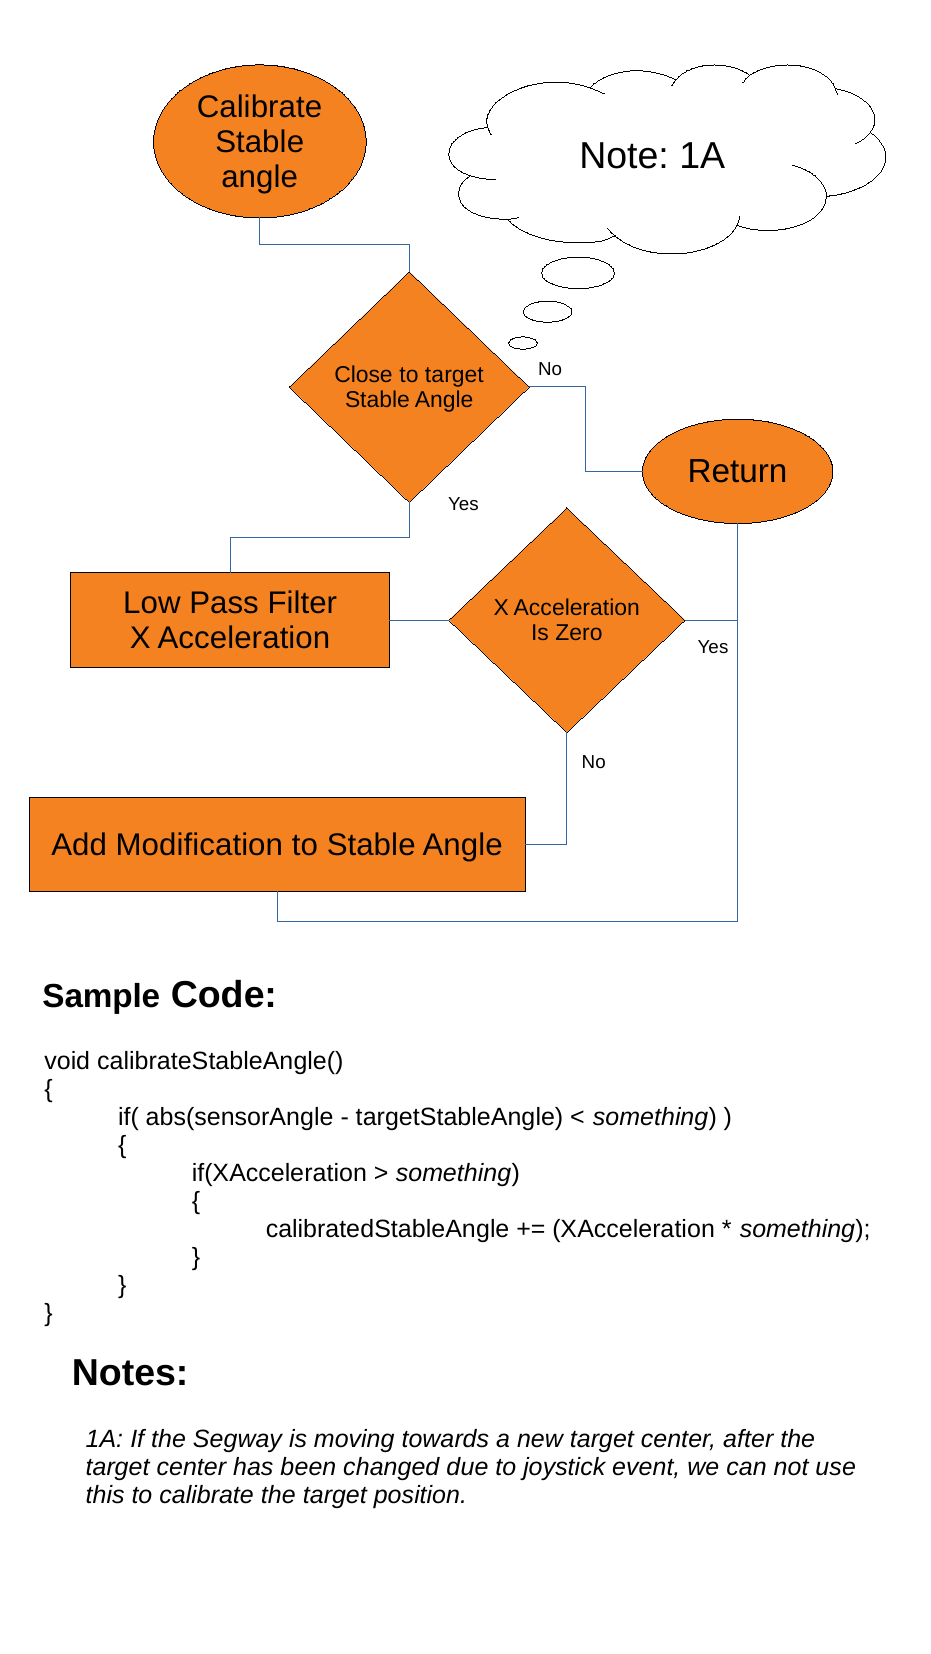

Calibrate
Stable
angle
Note: 1A
Close to target
Stable Angle
No
Return
Yes
X Acceleration
Is Zero
Low Pass Filter
X Acceleration
Yes
No
Add Modification to Stable Angle
Sample Code:
void calibrateStableAngle()
{
	if( abs(sensorAngle - targetStableAngle) < something) )
	{
		if(XAcceleration > something)
		{
			calibratedStableAngle += (XAcceleration * something);
		}
	}
}
Notes:
1A: If the Segway is moving towards a new target center, after the target center has been changed due to joystick event, we can not use this to calibrate the target position.